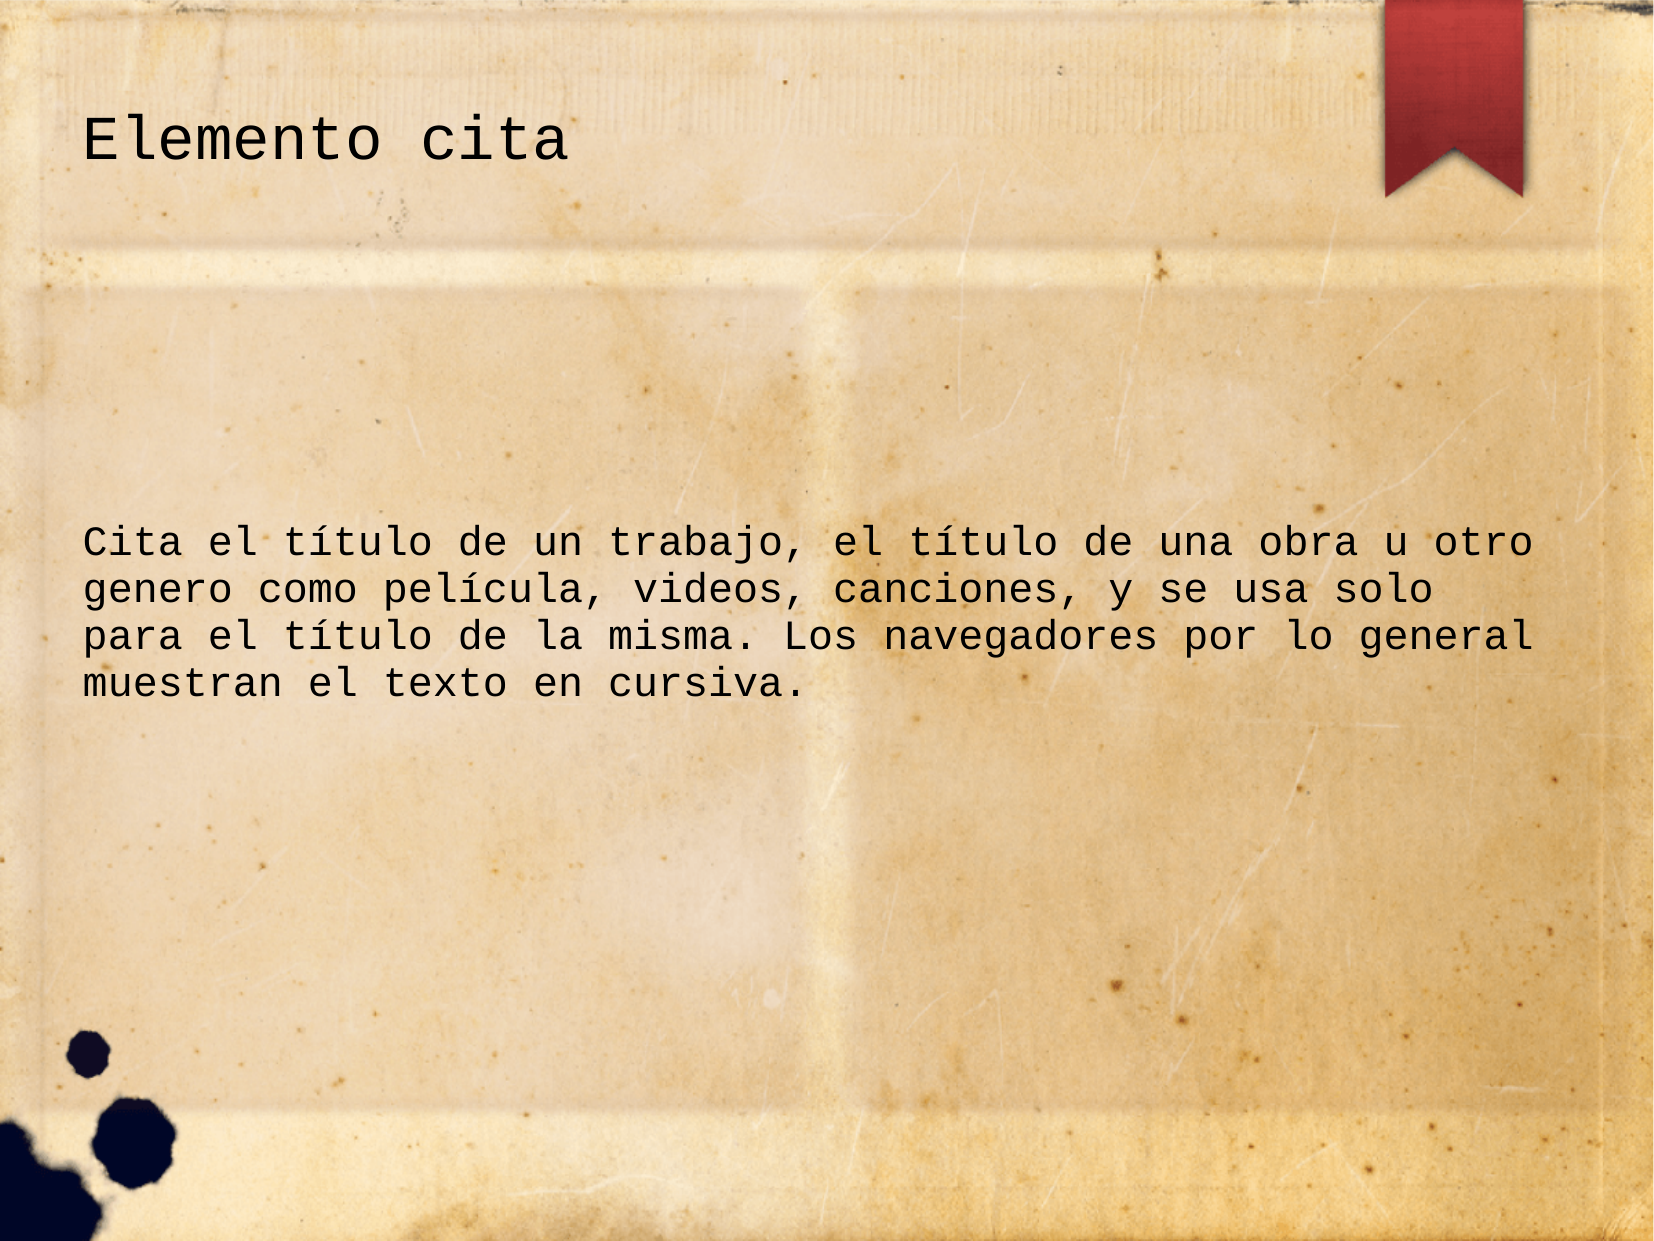

# Elemento cita
Cita el título de un trabajo, el título de una obra u otro genero como película, videos, canciones, y se usa solo para el título de la misma. Los navegadores por lo general muestran el texto en cursiva.